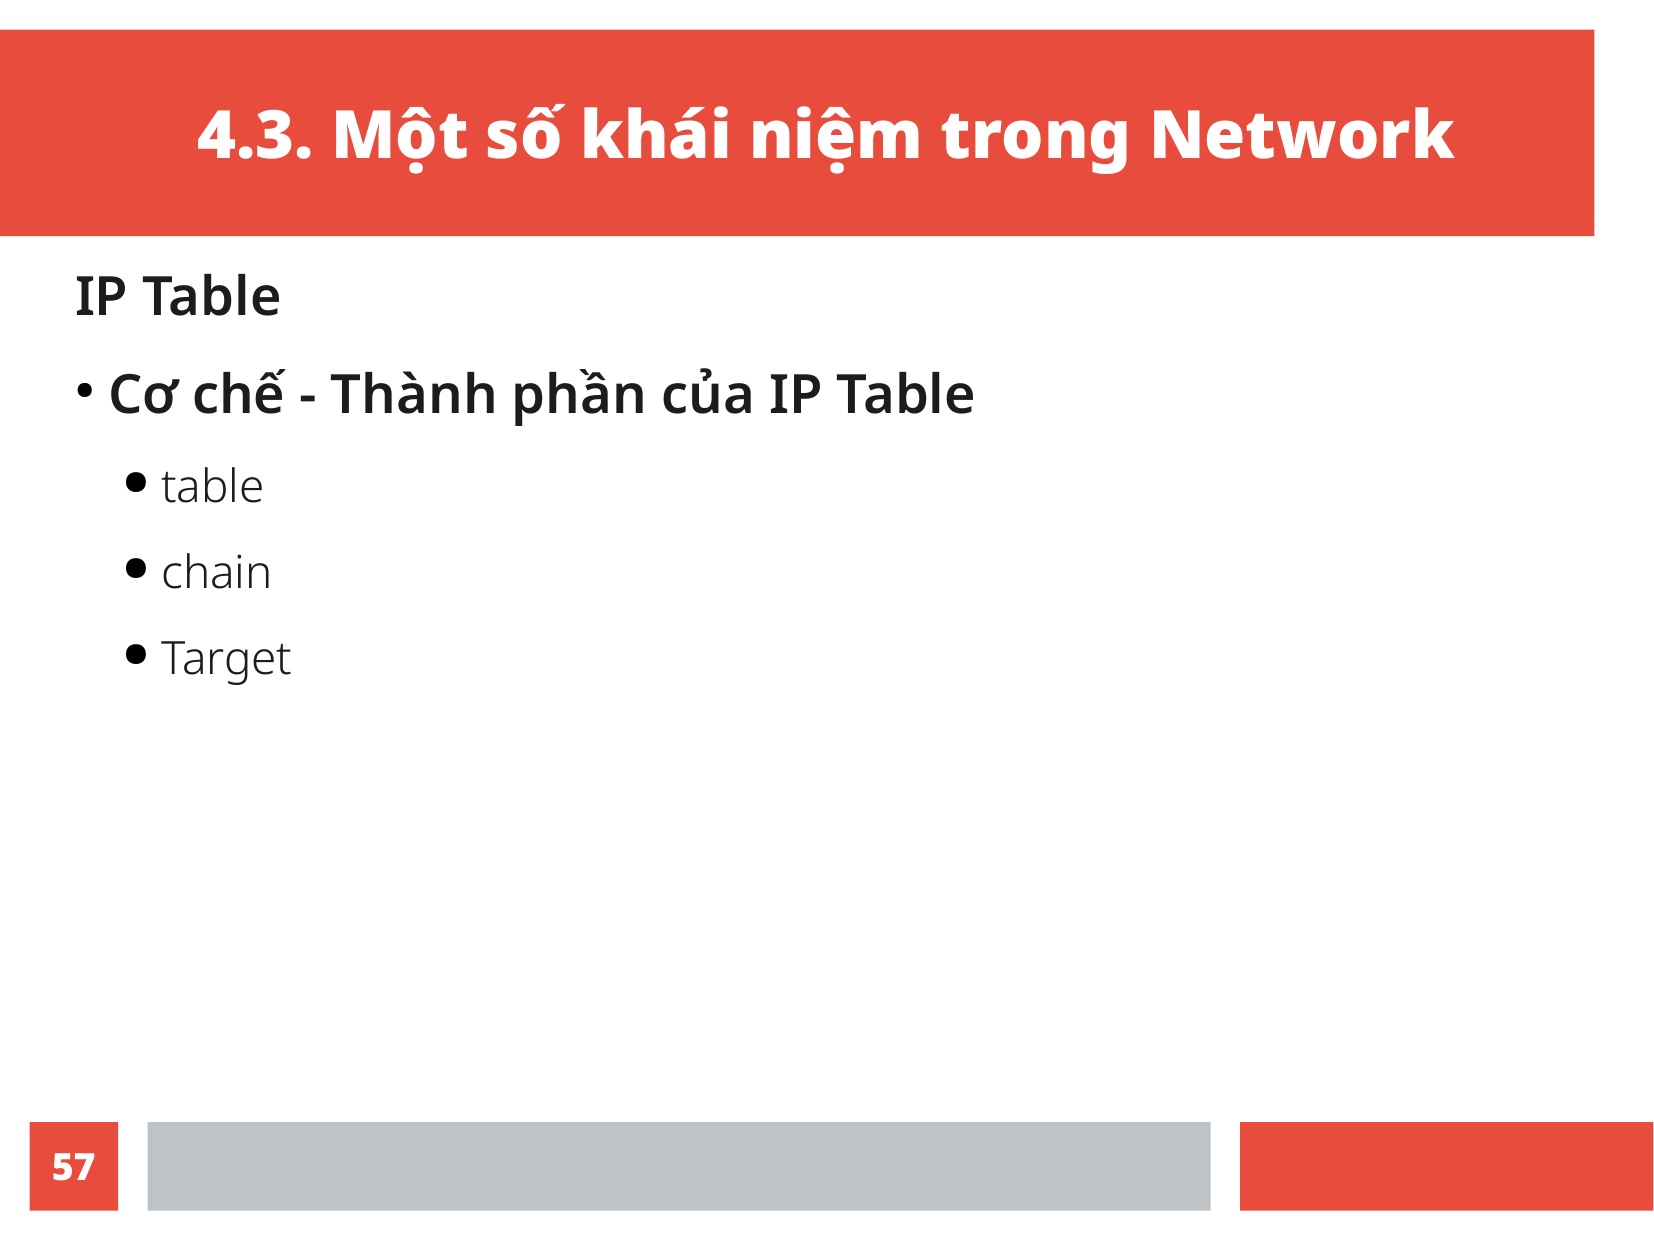

# 4.3. Một số khái niệm trong Network
IP Table
 Cơ chế - Thành phần của IP Table
 table
 chain
 Target
57